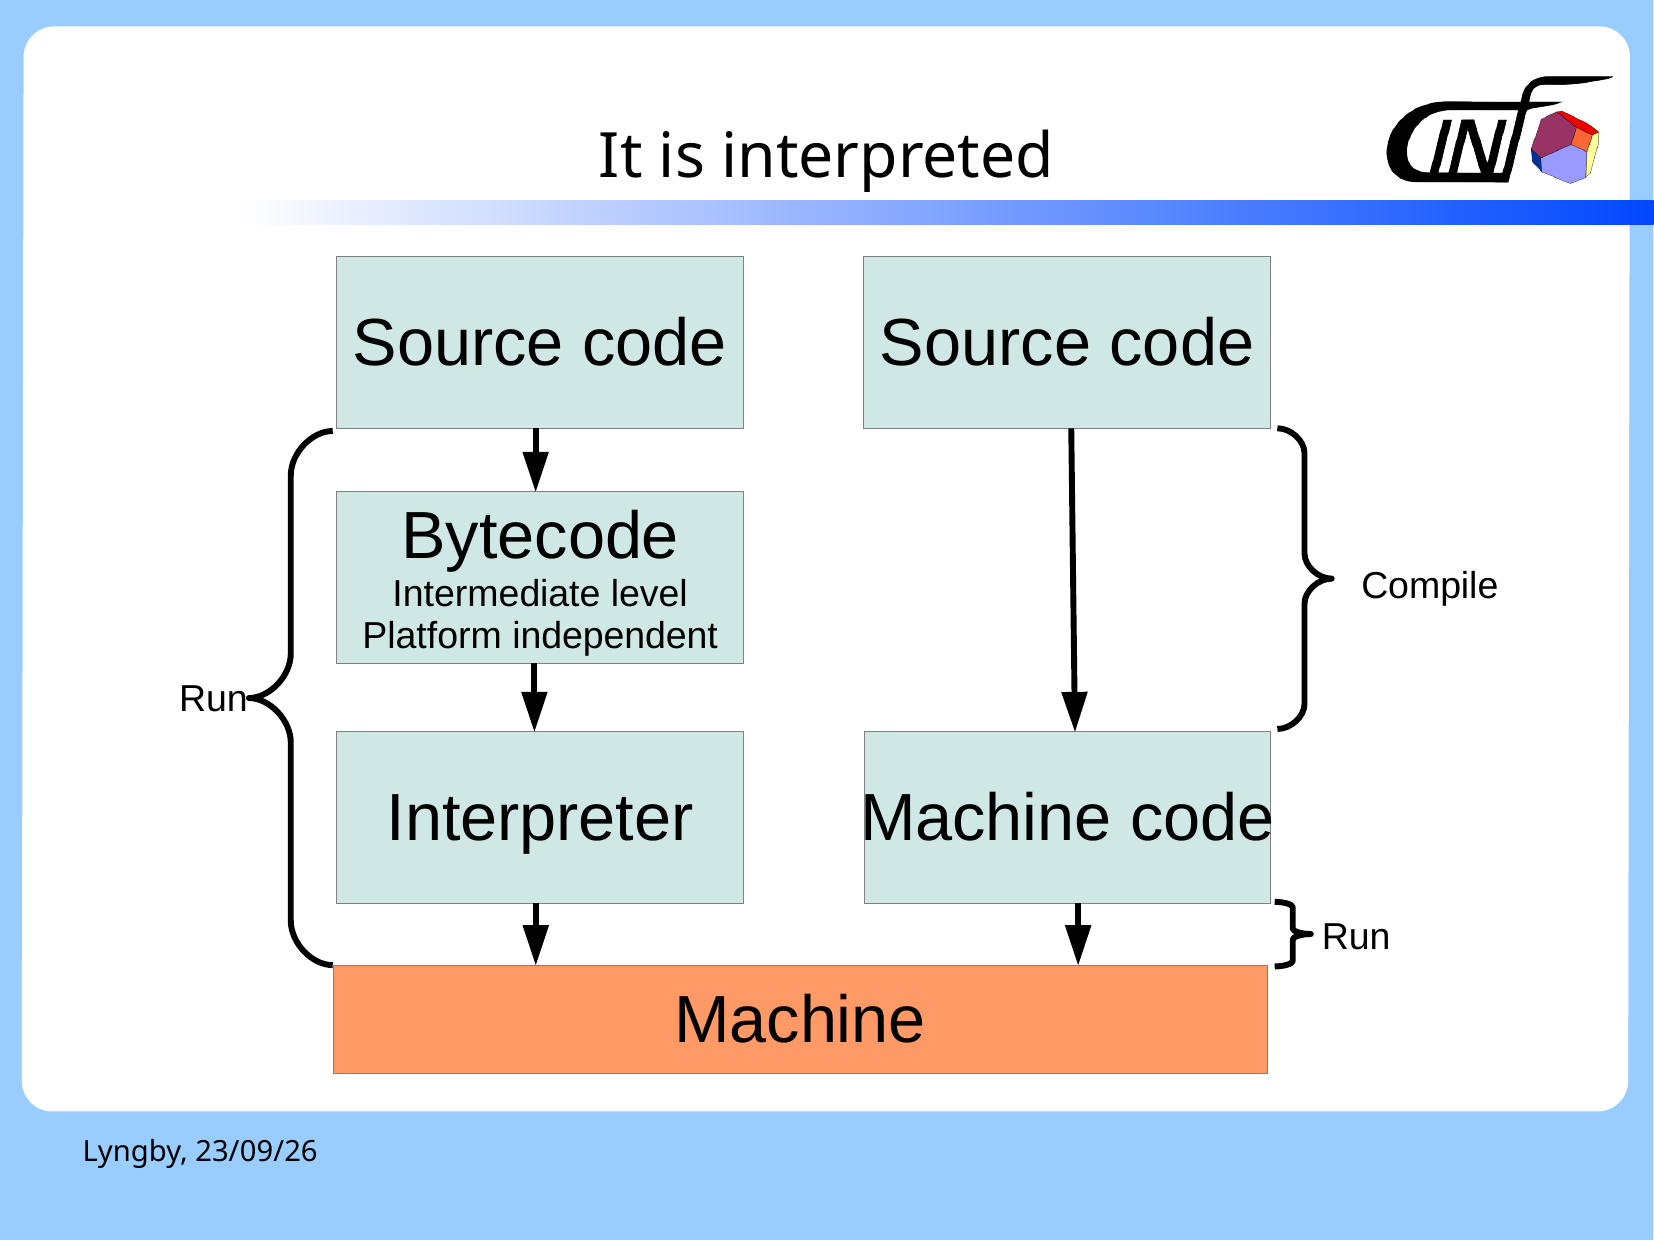

# It is interpreted
Source code
Source code
Bytecode
Intermediate level
Platform independent
Run
Interpreter
Machine code
Run
Machine
Compile